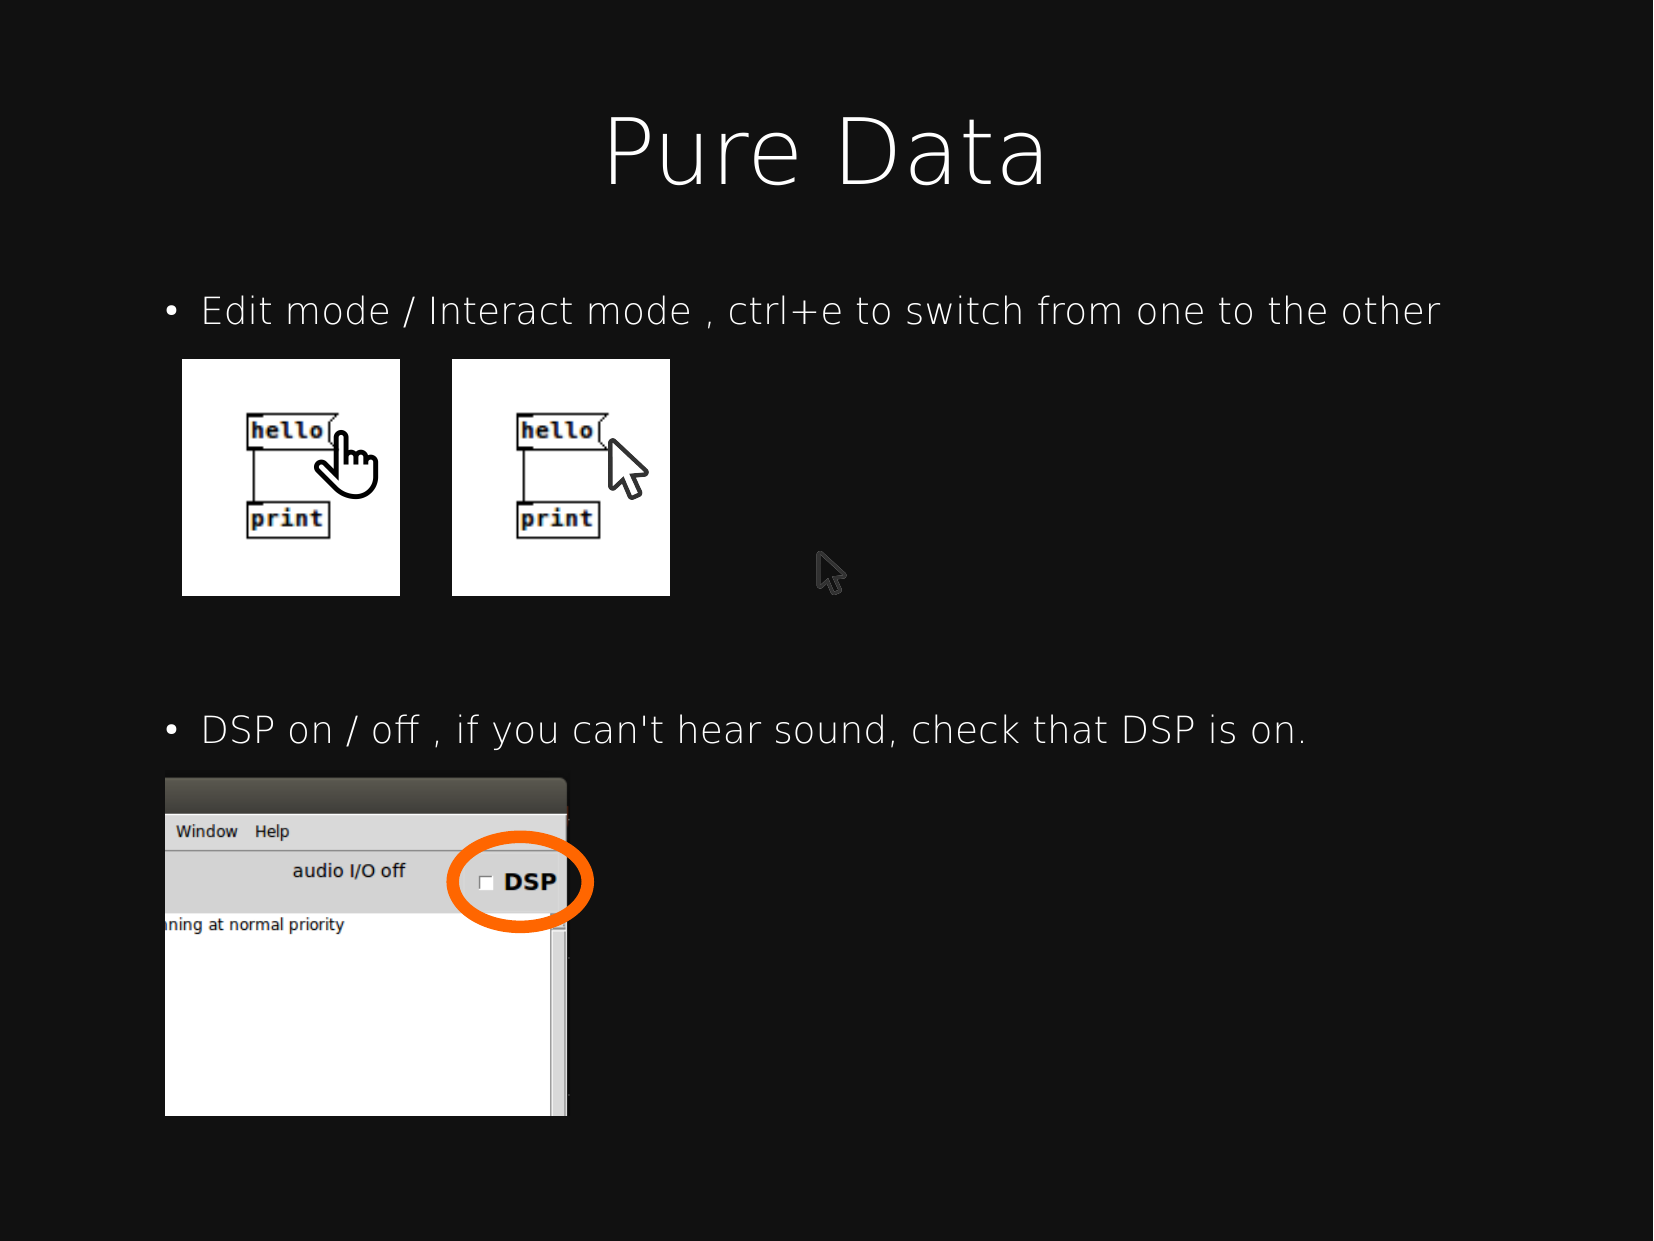

# Pure Data
Edit mode / Interact mode , ctrl+e to switch from one to the other
DSP on / off , if you can't hear sound, check that DSP is on.